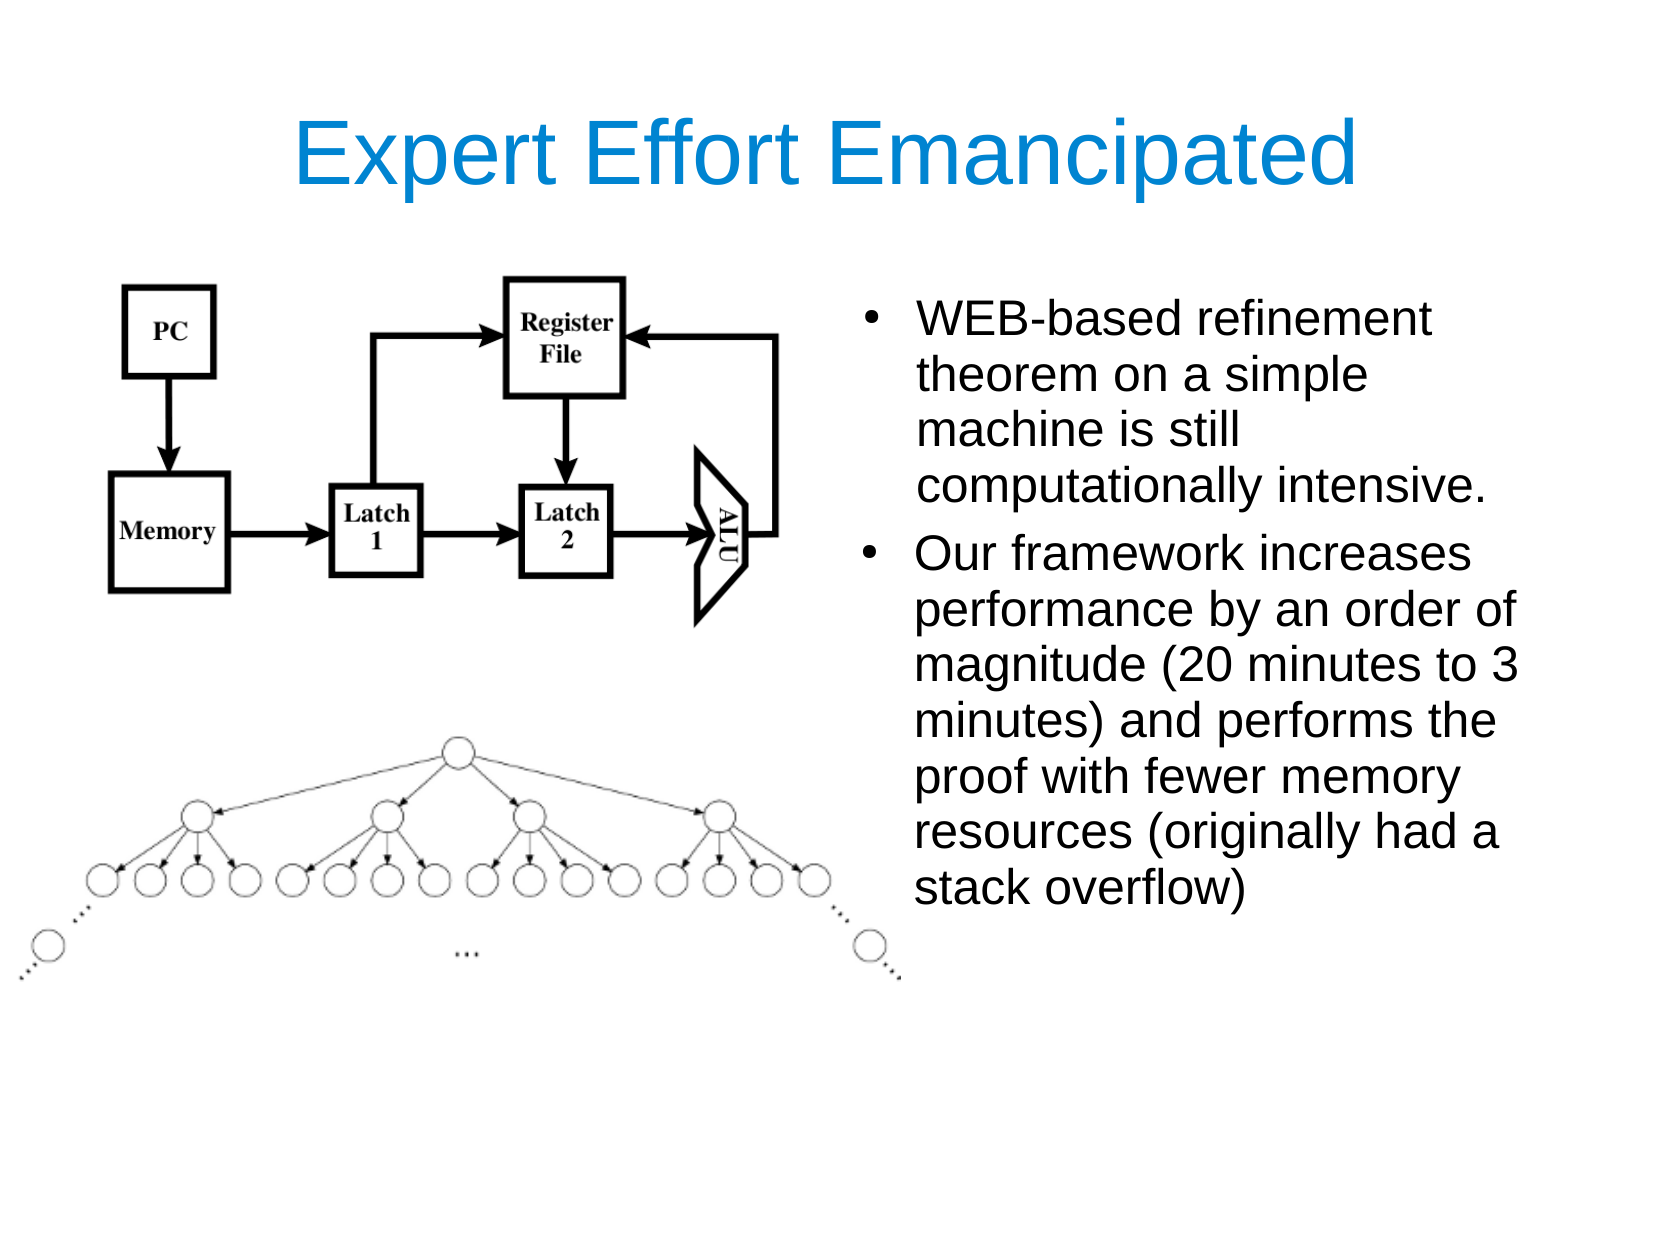

# Expert Effort Emancipated
WEB-based refinement theorem on a simple machine is still computationally intensive.
Our framework increases performance by an order of magnitude (20 minutes to 3 minutes) and performs the proof with fewer memory resources (originally had a stack overflow)